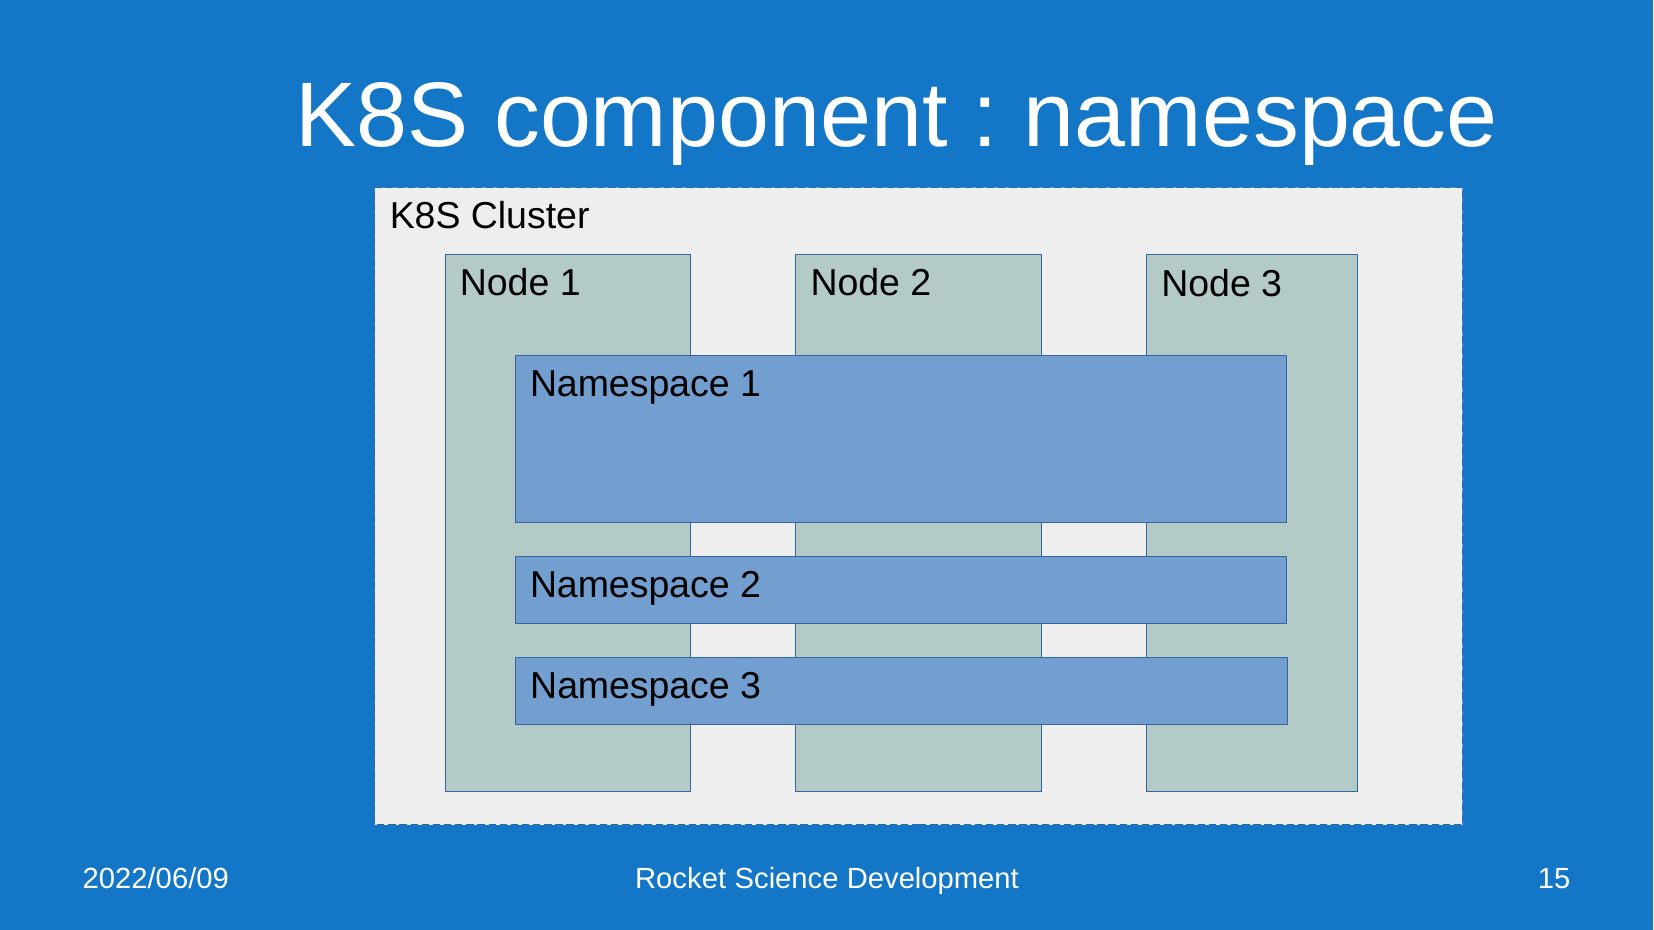

# K8S component : namespace
K8S Cluster
Node 1
Node 2
Node 3
Namespace 1
Namespace 2
Namespace 3
2022/06/09
Rocket Science Development
15